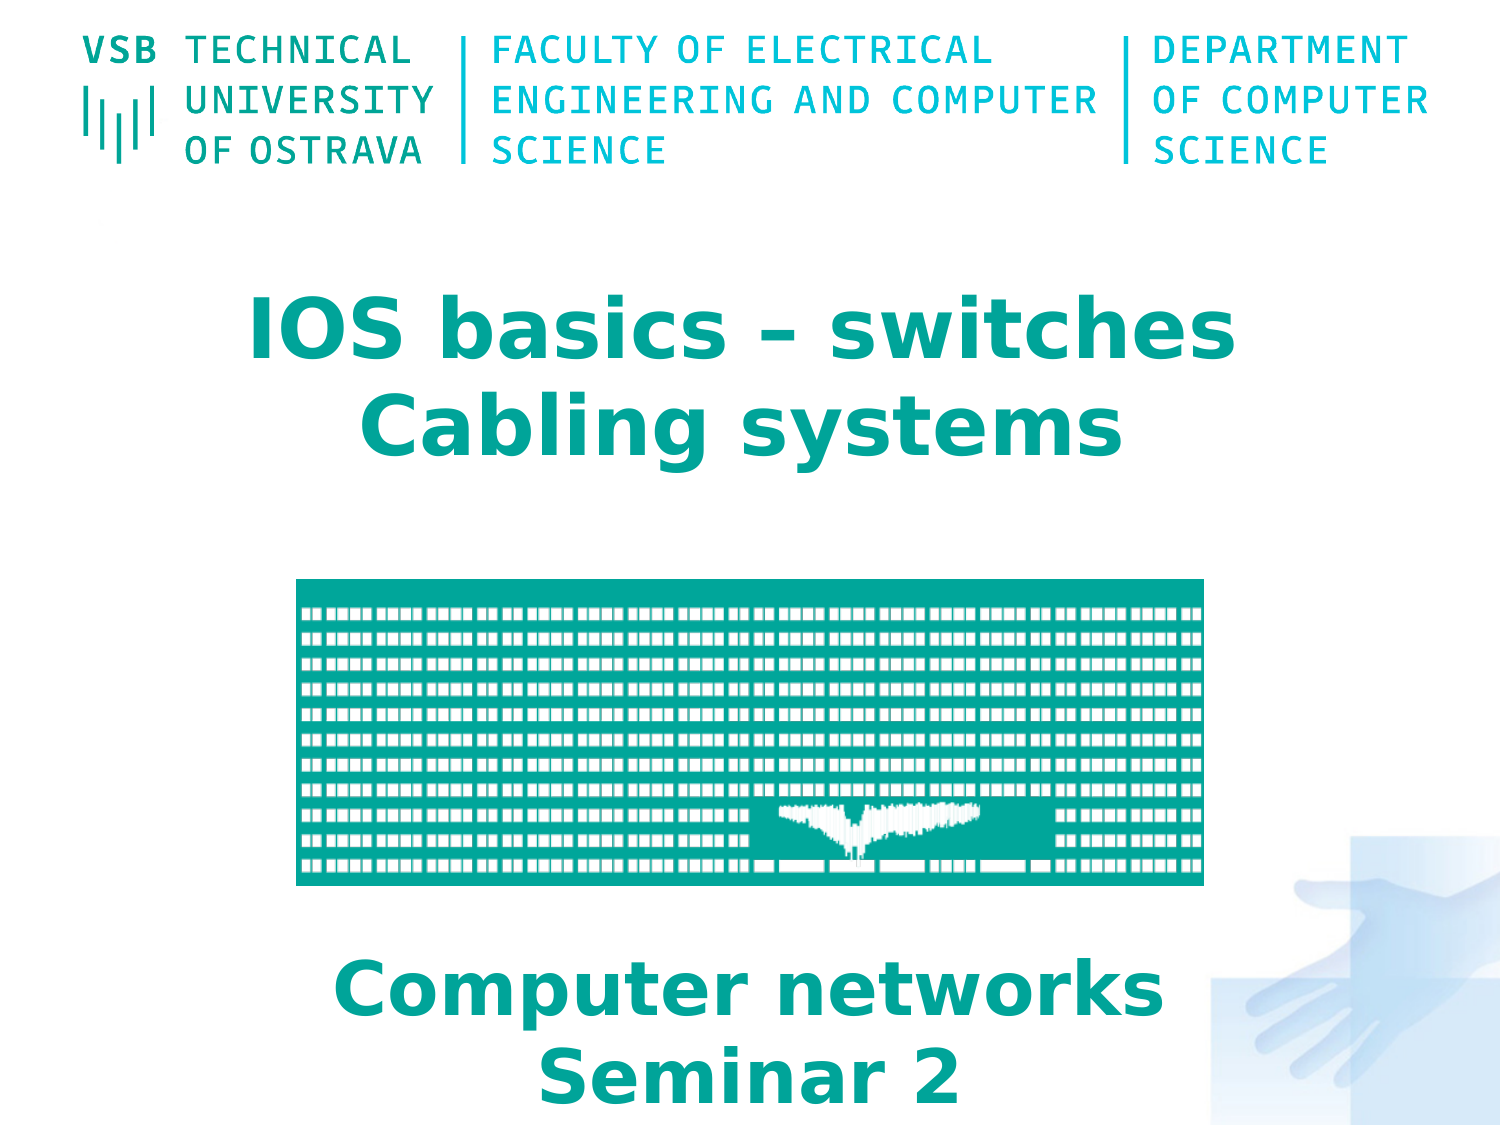

# IOS basics – switches Cabling systems
Computer networks
Seminar 2